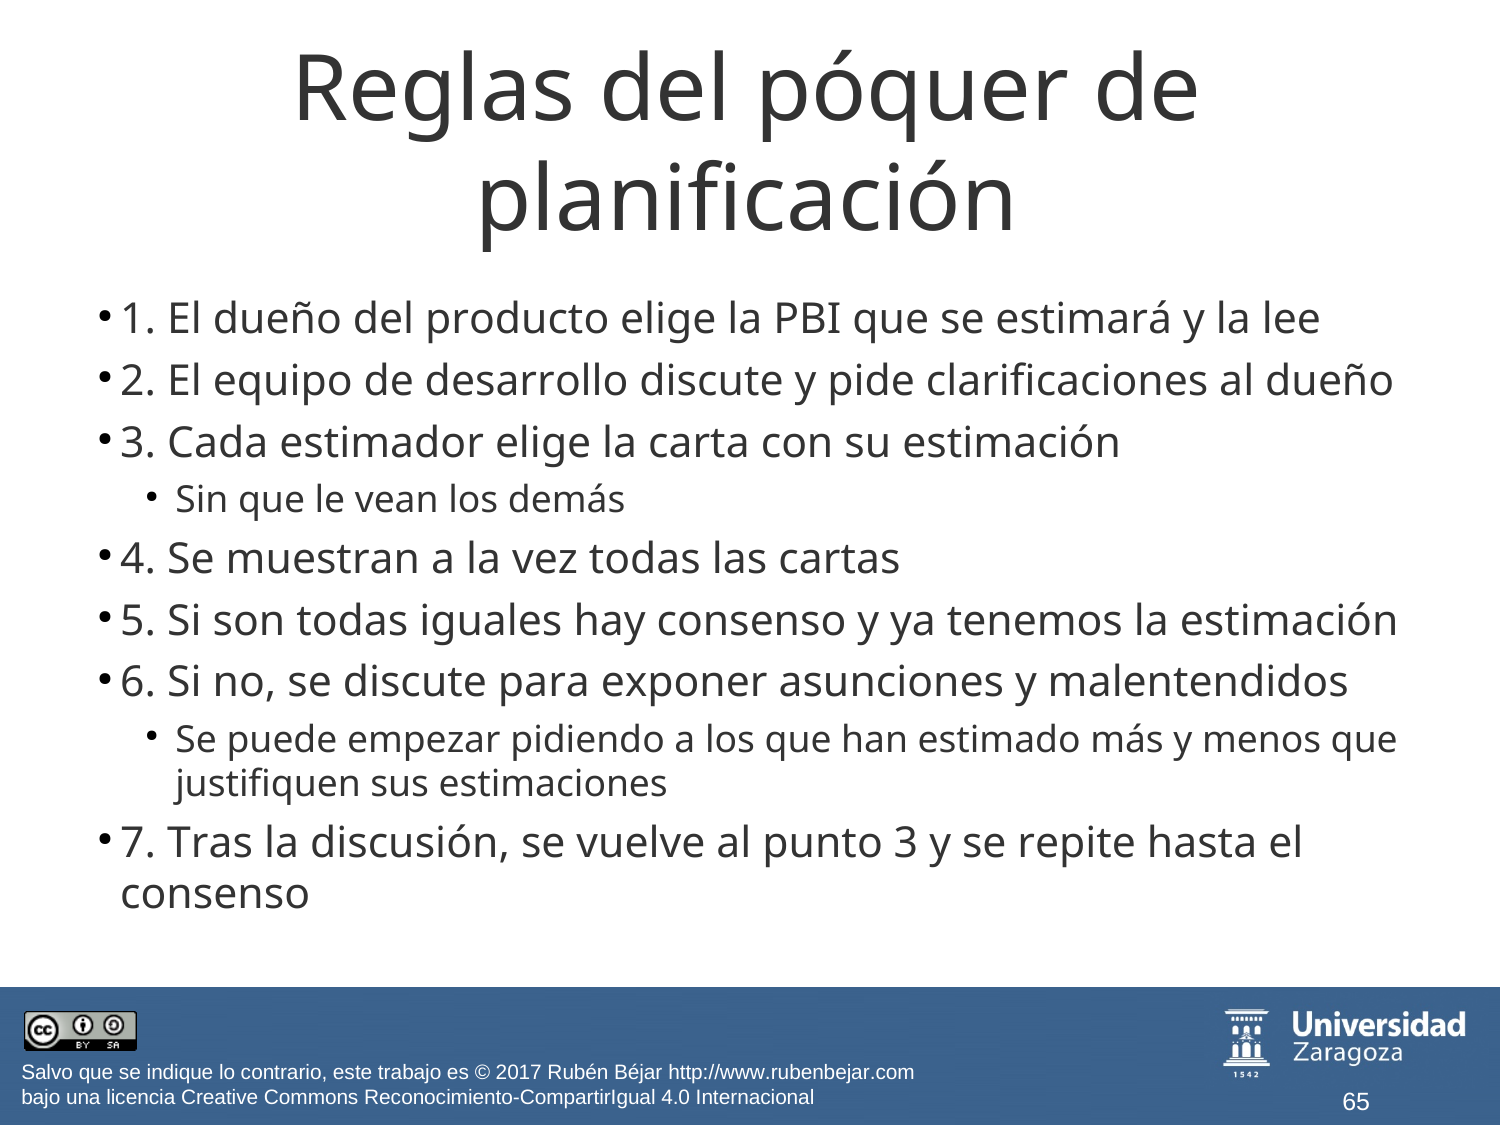

# Reglas del póquer de planificación
1. El dueño del producto elige la PBI que se estimará y la lee
2. El equipo de desarrollo discute y pide clarificaciones al dueño
3. Cada estimador elige la carta con su estimación
Sin que le vean los demás
4. Se muestran a la vez todas las cartas
5. Si son todas iguales hay consenso y ya tenemos la estimación
6. Si no, se discute para exponer asunciones y malentendidos
Se puede empezar pidiendo a los que han estimado más y menos que justifiquen sus estimaciones
7. Tras la discusión, se vuelve al punto 3 y se repite hasta el consenso